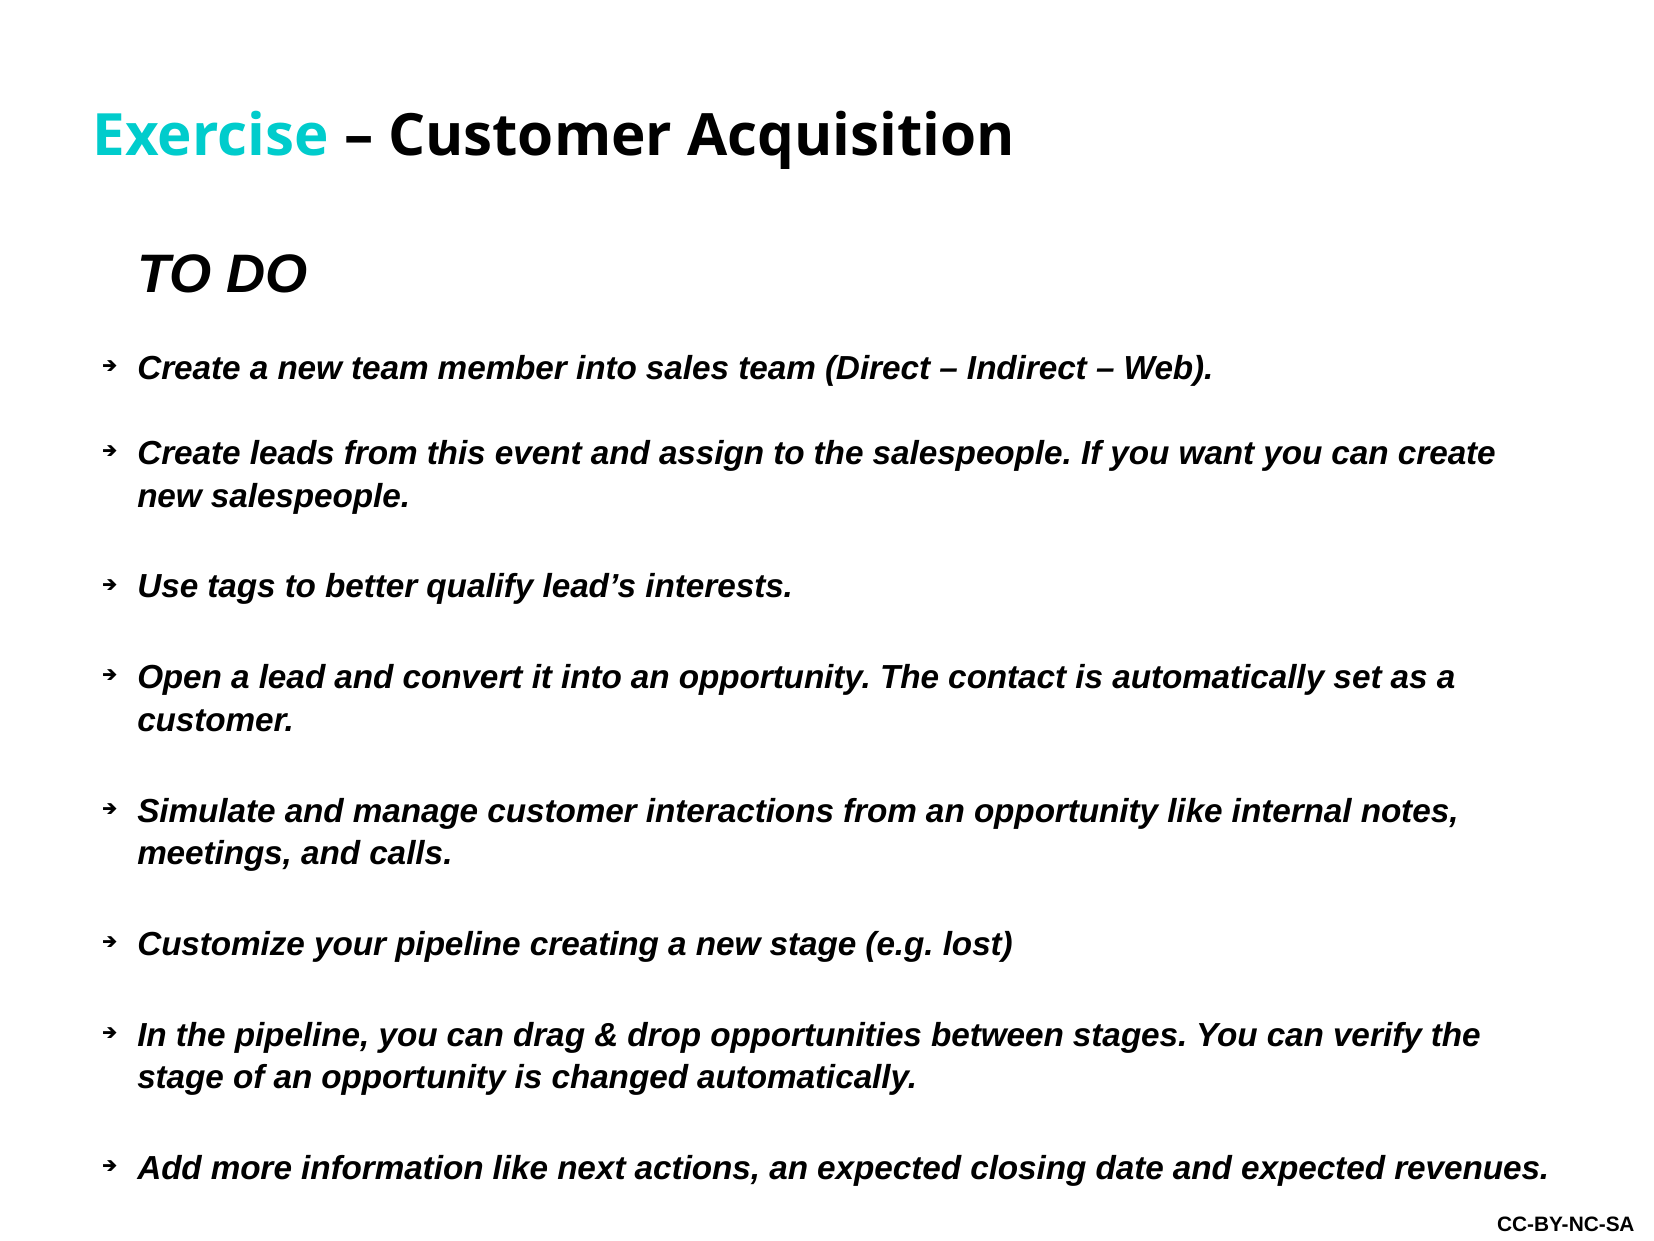

# Exercise – Customer Acquisition
TO DO
Create a new team member into sales team (Direct – Indirect – Web).
Create leads from this event and assign to the salespeople. If you want you can create new salespeople.
Use tags to better qualify lead’s interests.
Open a lead and convert it into an opportunity. The contact is automatically set as a customer.
Simulate and manage customer interactions from an opportunity like internal notes, meetings, and calls.
Customize your pipeline creating a new stage (e.g. lost)
In the pipeline, you can drag & drop opportunities between stages. You can verify the stage of an opportunity is changed automatically.
Add more information like next actions, an expected closing date and expected revenues.
CC-BY-NC-SA